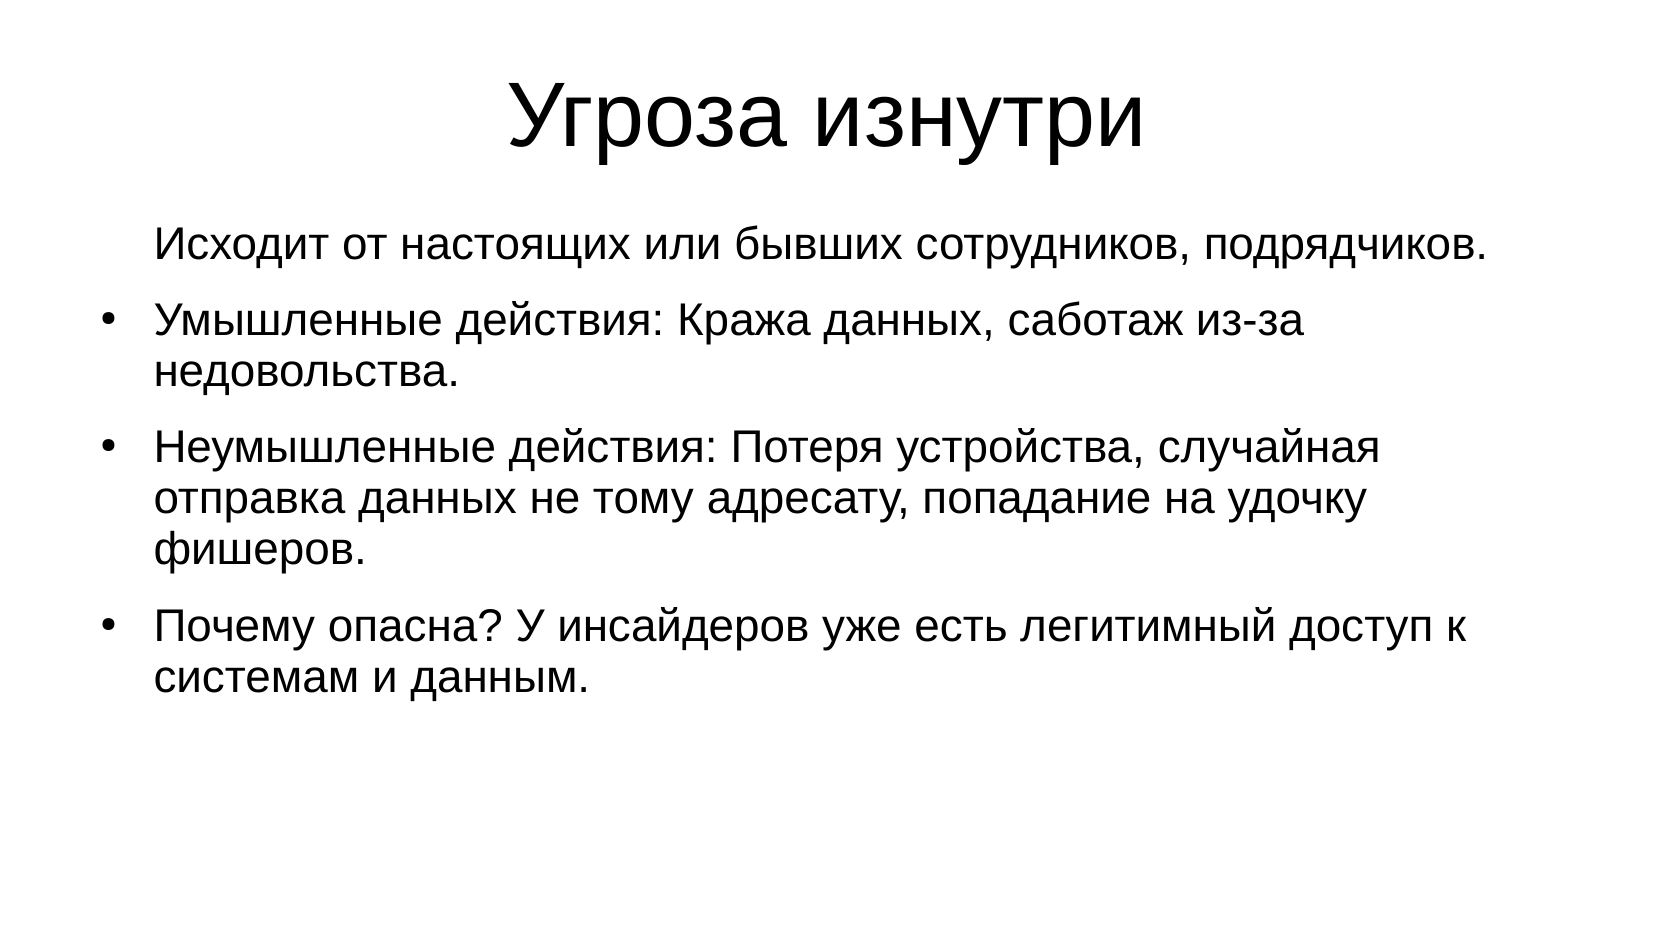

# Угроза изнутри
Исходит от настоящих или бывших сотрудников, подрядчиков.
Умышленные действия: Кража данных, саботаж из-за недовольства.
Неумышленные действия: Потеря устройства, случайная отправка данных не тому адресату, попадание на удочку фишеров.
Почему опасна? У инсайдеров уже есть легитимный доступ к системам и данным.